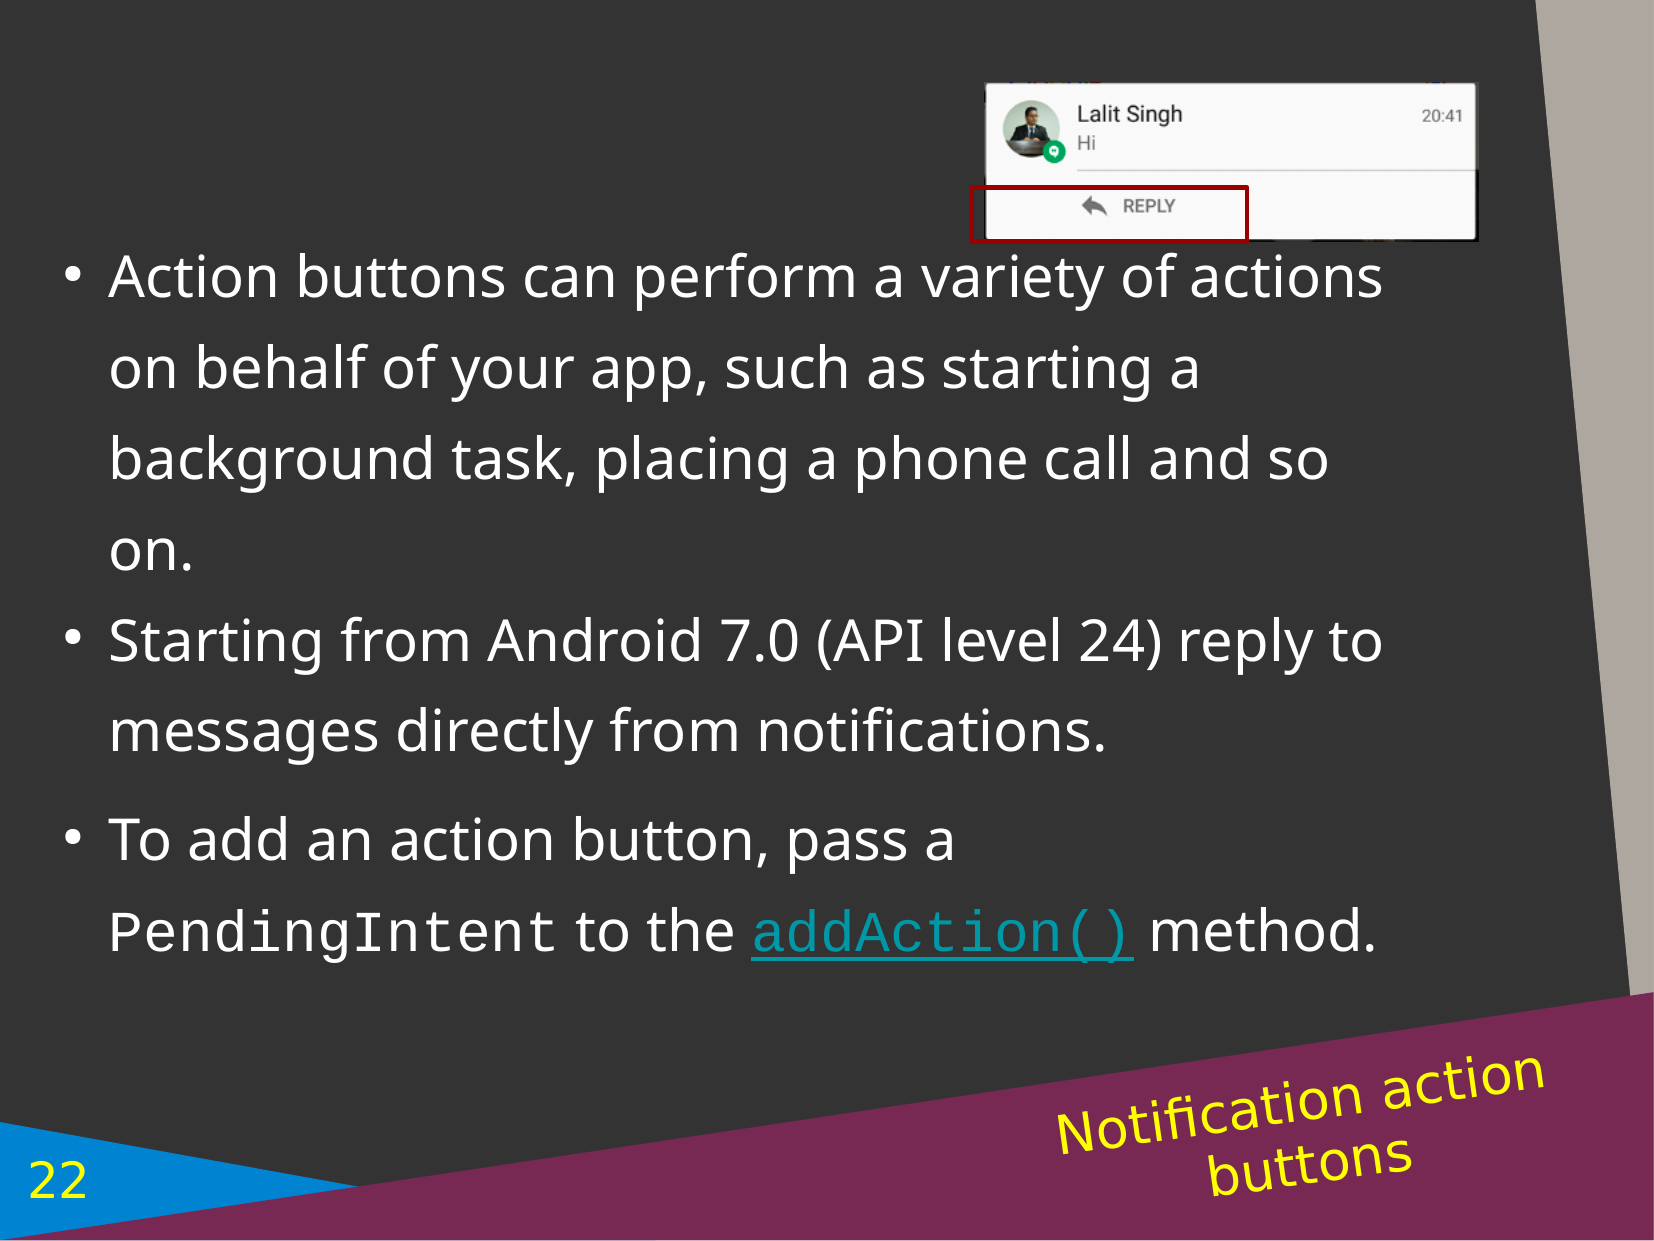

Action buttons can perform a variety of actions on behalf of your app, such as starting a background task, placing a phone call and so on.
Starting from Android 7.0 (API level 24) reply to messages directly from notifications.
To add an action button, pass a PendingIntent to the addAction() method.
# Notification action buttons
22